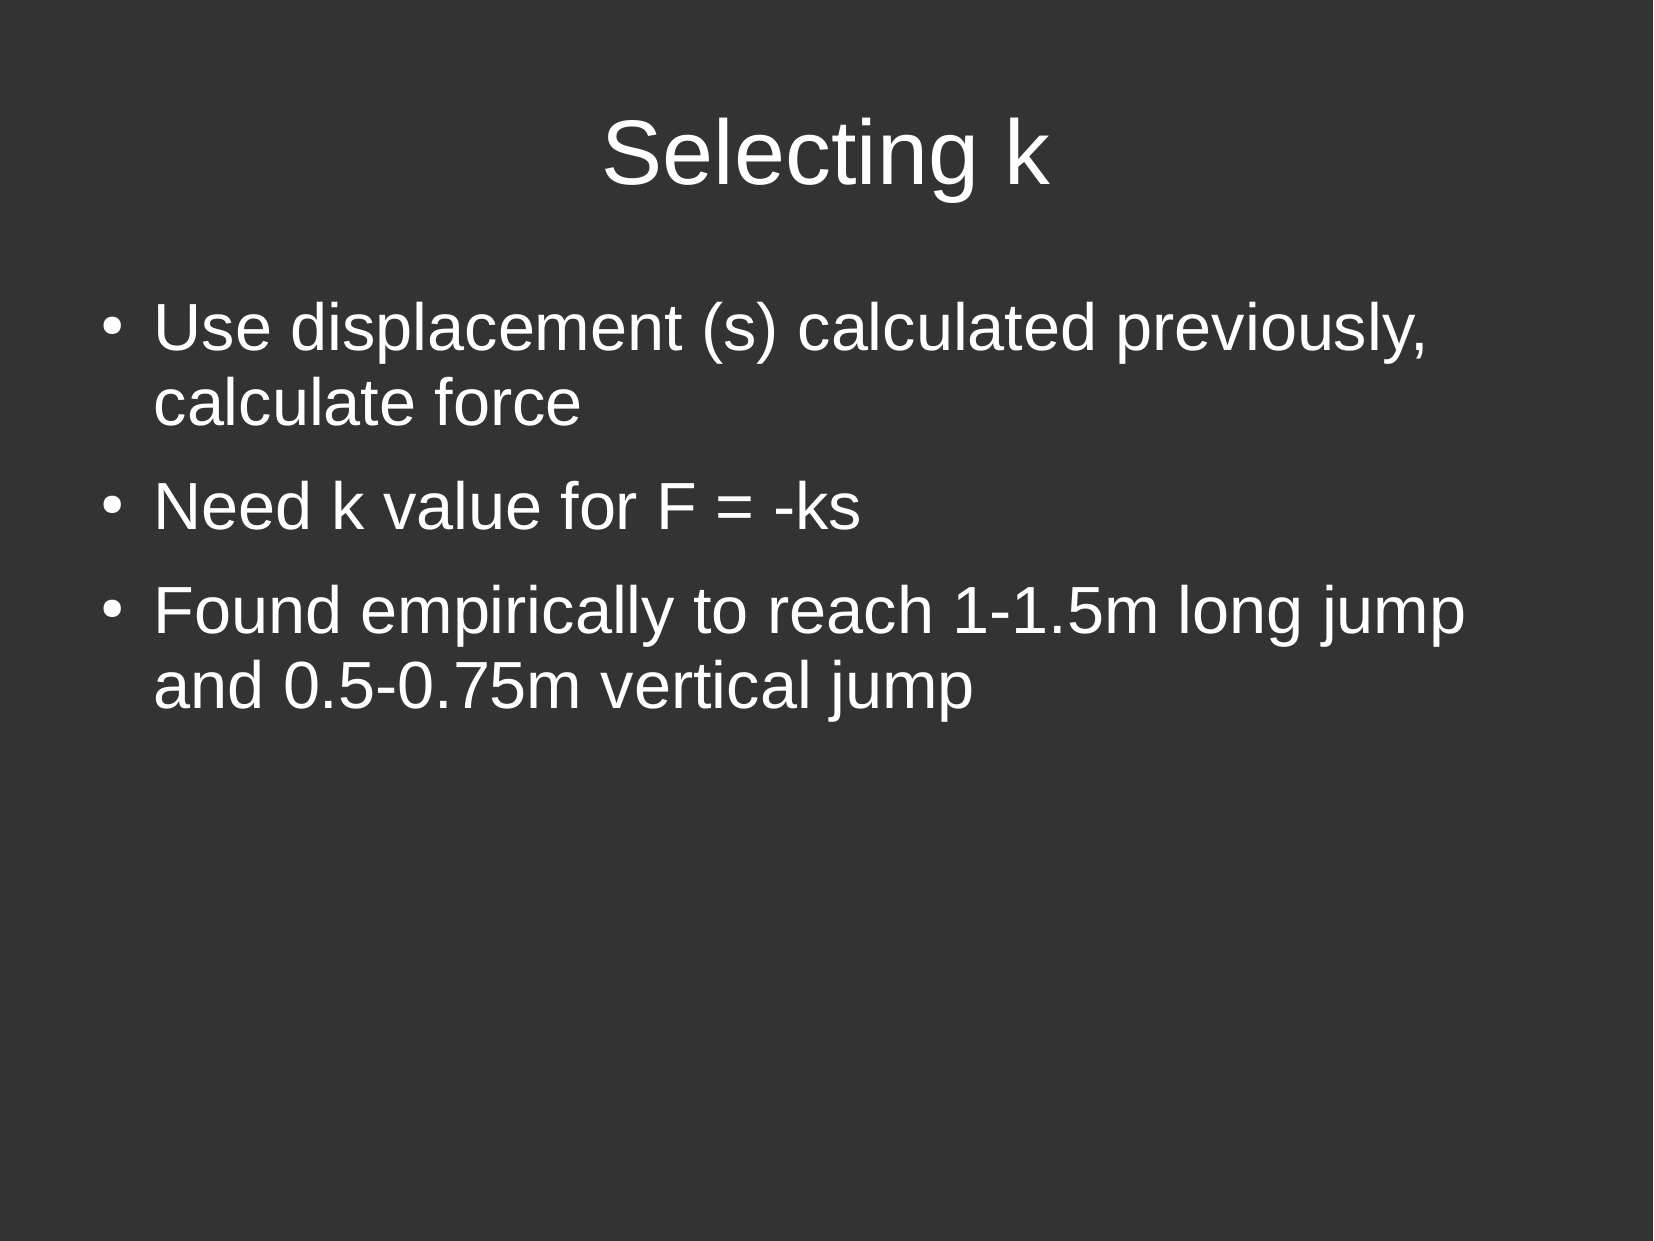

# Selecting k
Use displacement (s) calculated previously, calculate force
Need k value for F = -ks
Found empirically to reach 1-1.5m long jump and 0.5-0.75m vertical jump